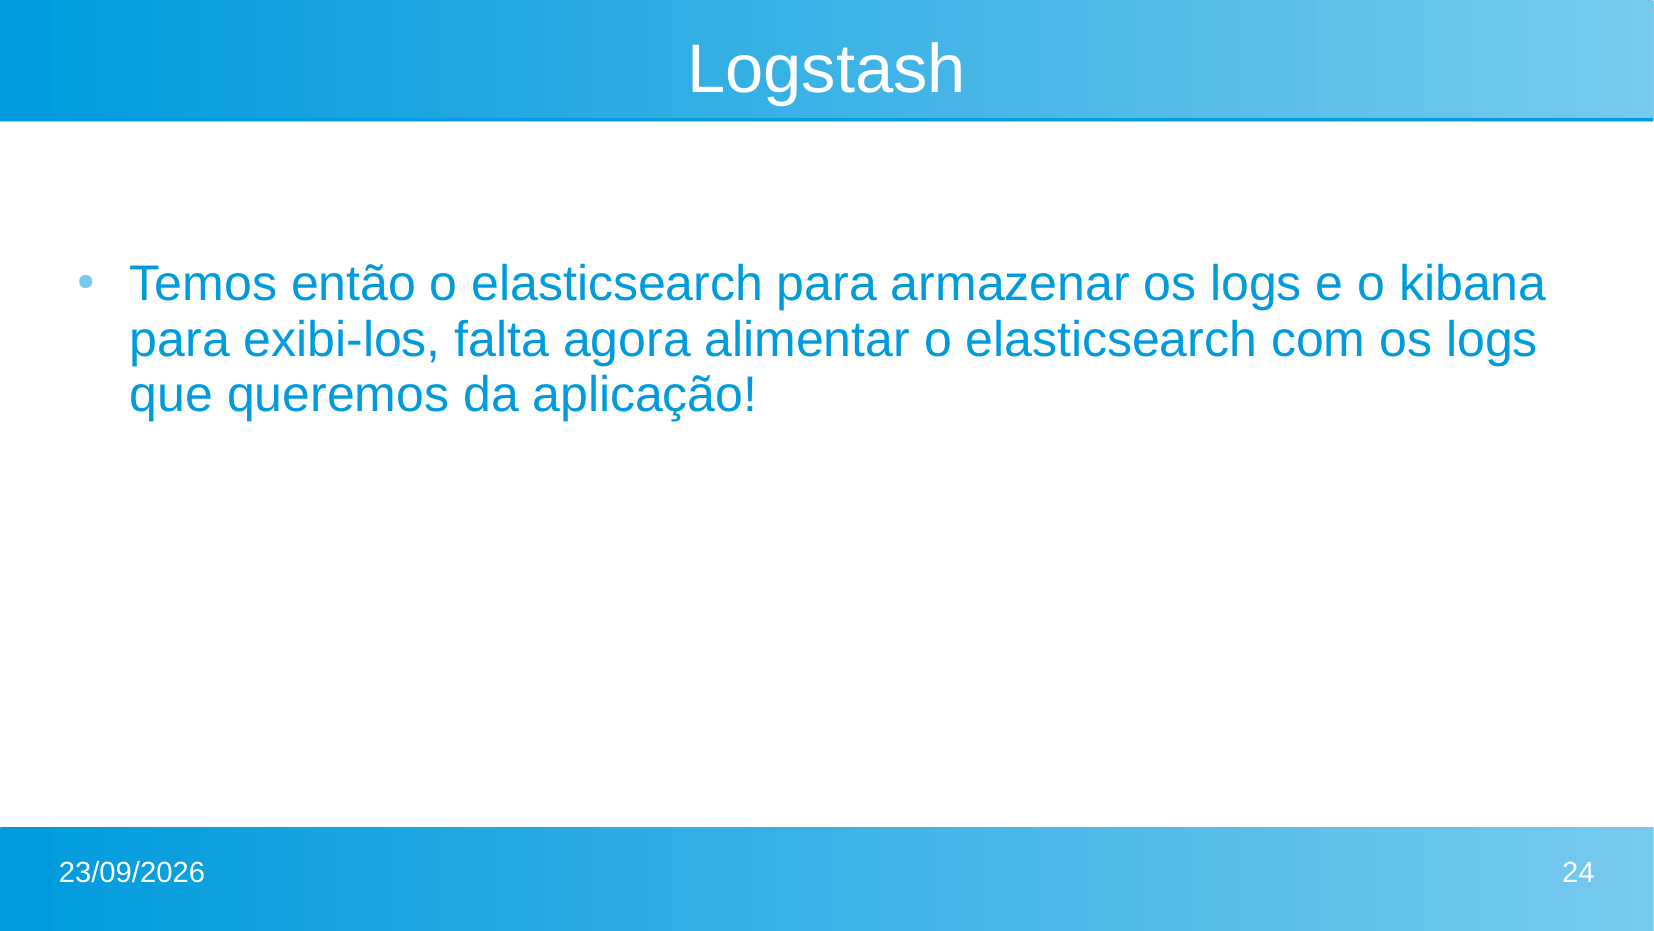

# Logstash
Temos então o elasticsearch para armazenar os logs e o kibana para exibi-los, falta agora alimentar o elasticsearch com os logs que queremos da aplicação!
24